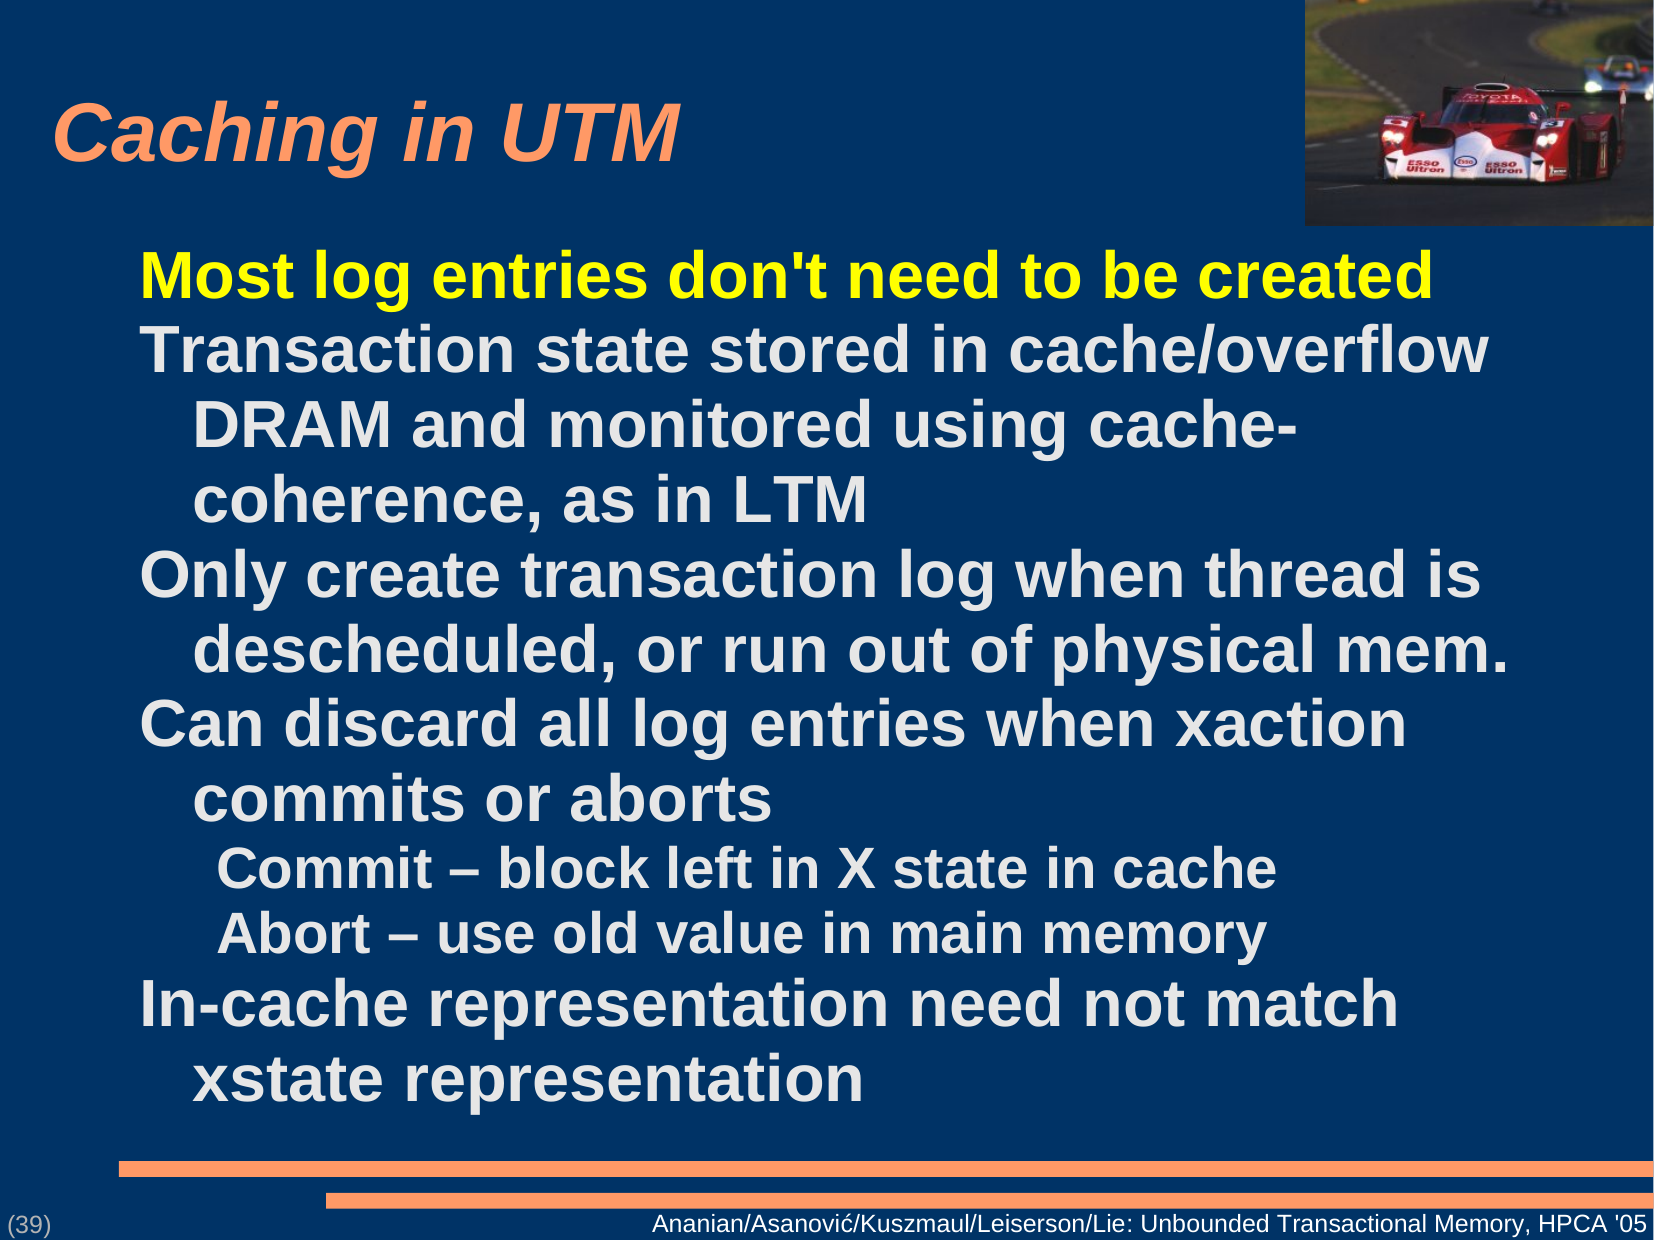

# Caching in UTM
Most log entries don't need to be created
Transaction state stored in cache/overflow DRAM and monitored using cache-coherence, as in LTM
Only create transaction log when thread is descheduled, or run out of physical mem.
Can discard all log entries when xaction commits or aborts
Commit – block left in X state in cache
Abort – use old value in main memory
In-cache representation need not match xstate representation